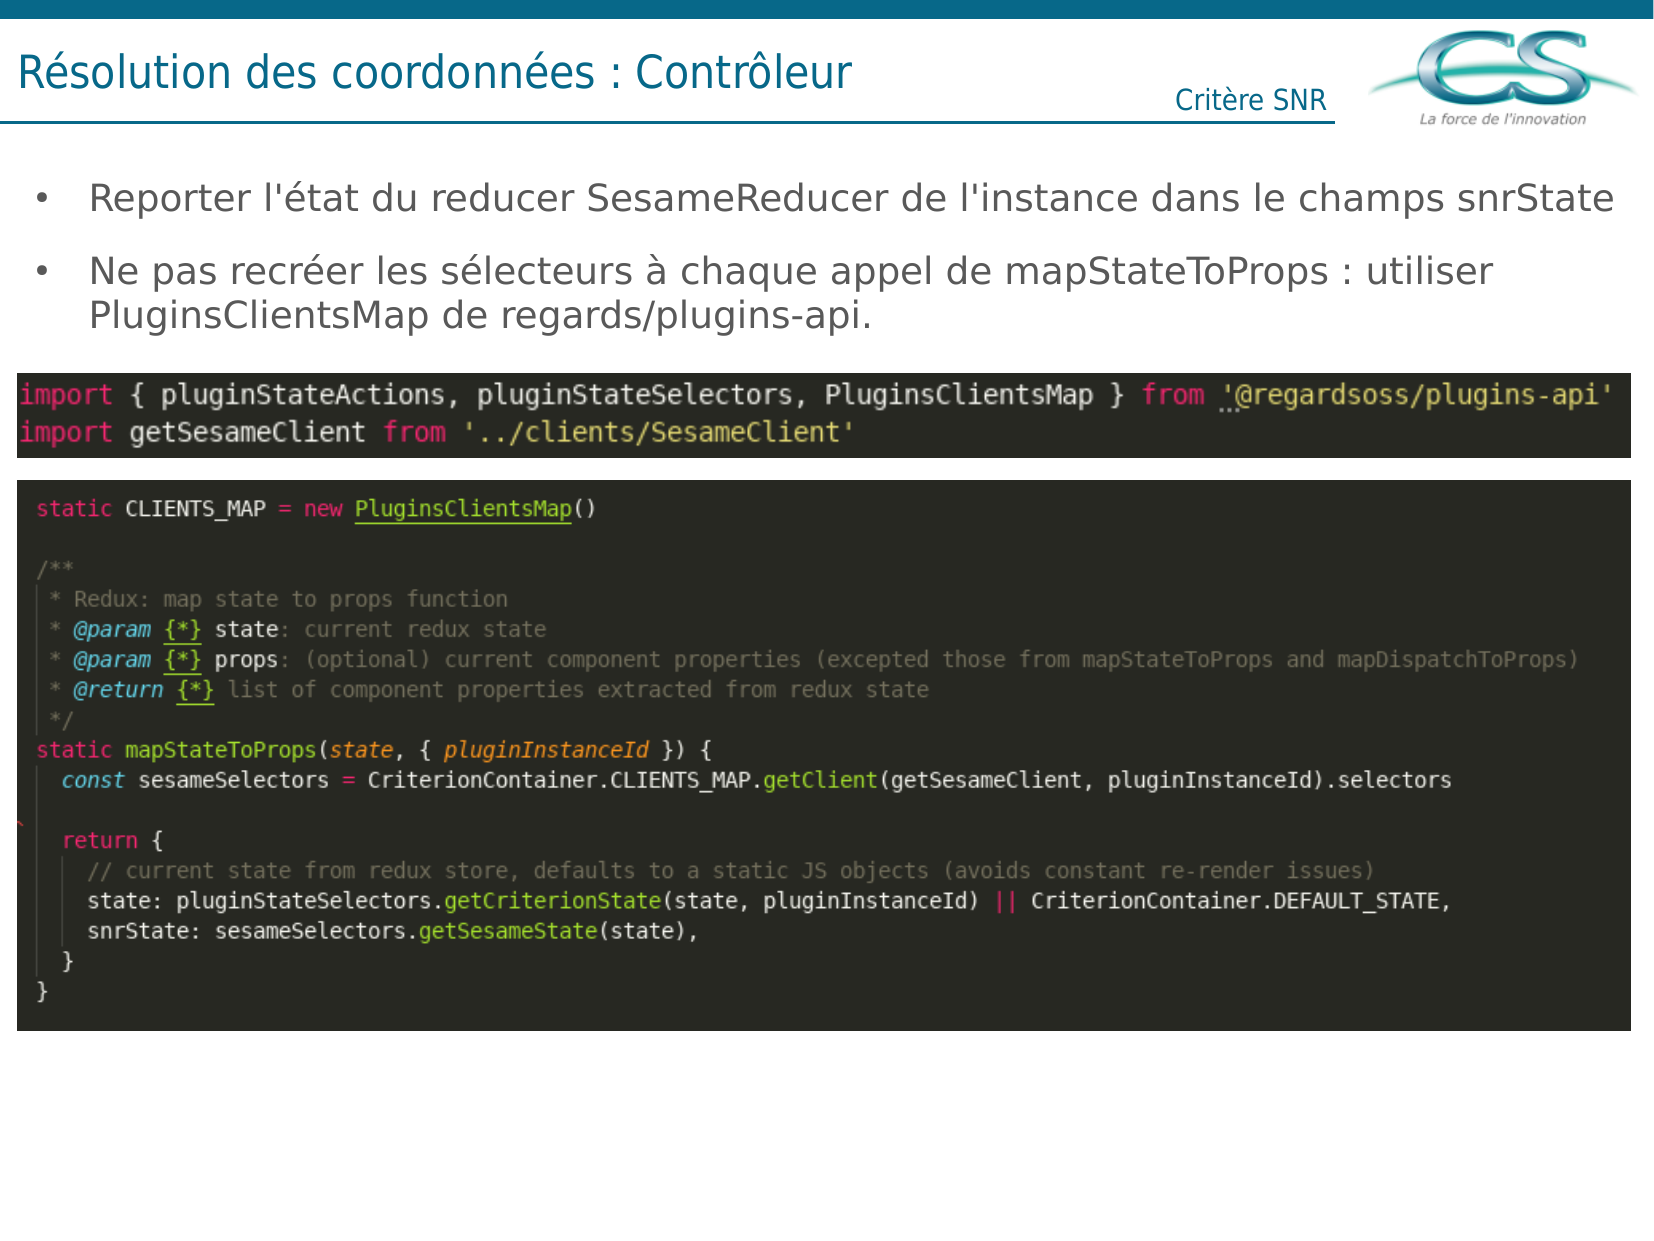

Résolution des coordonnées : Contrôleur
Critère SNR
# Reporter l'état du reducer SesameReducer de l'instance dans le champs snrState
Ne pas recréer les sélecteurs à chaque appel de mapStateToProps : utiliser PluginsClientsMap de regards/plugins-api.